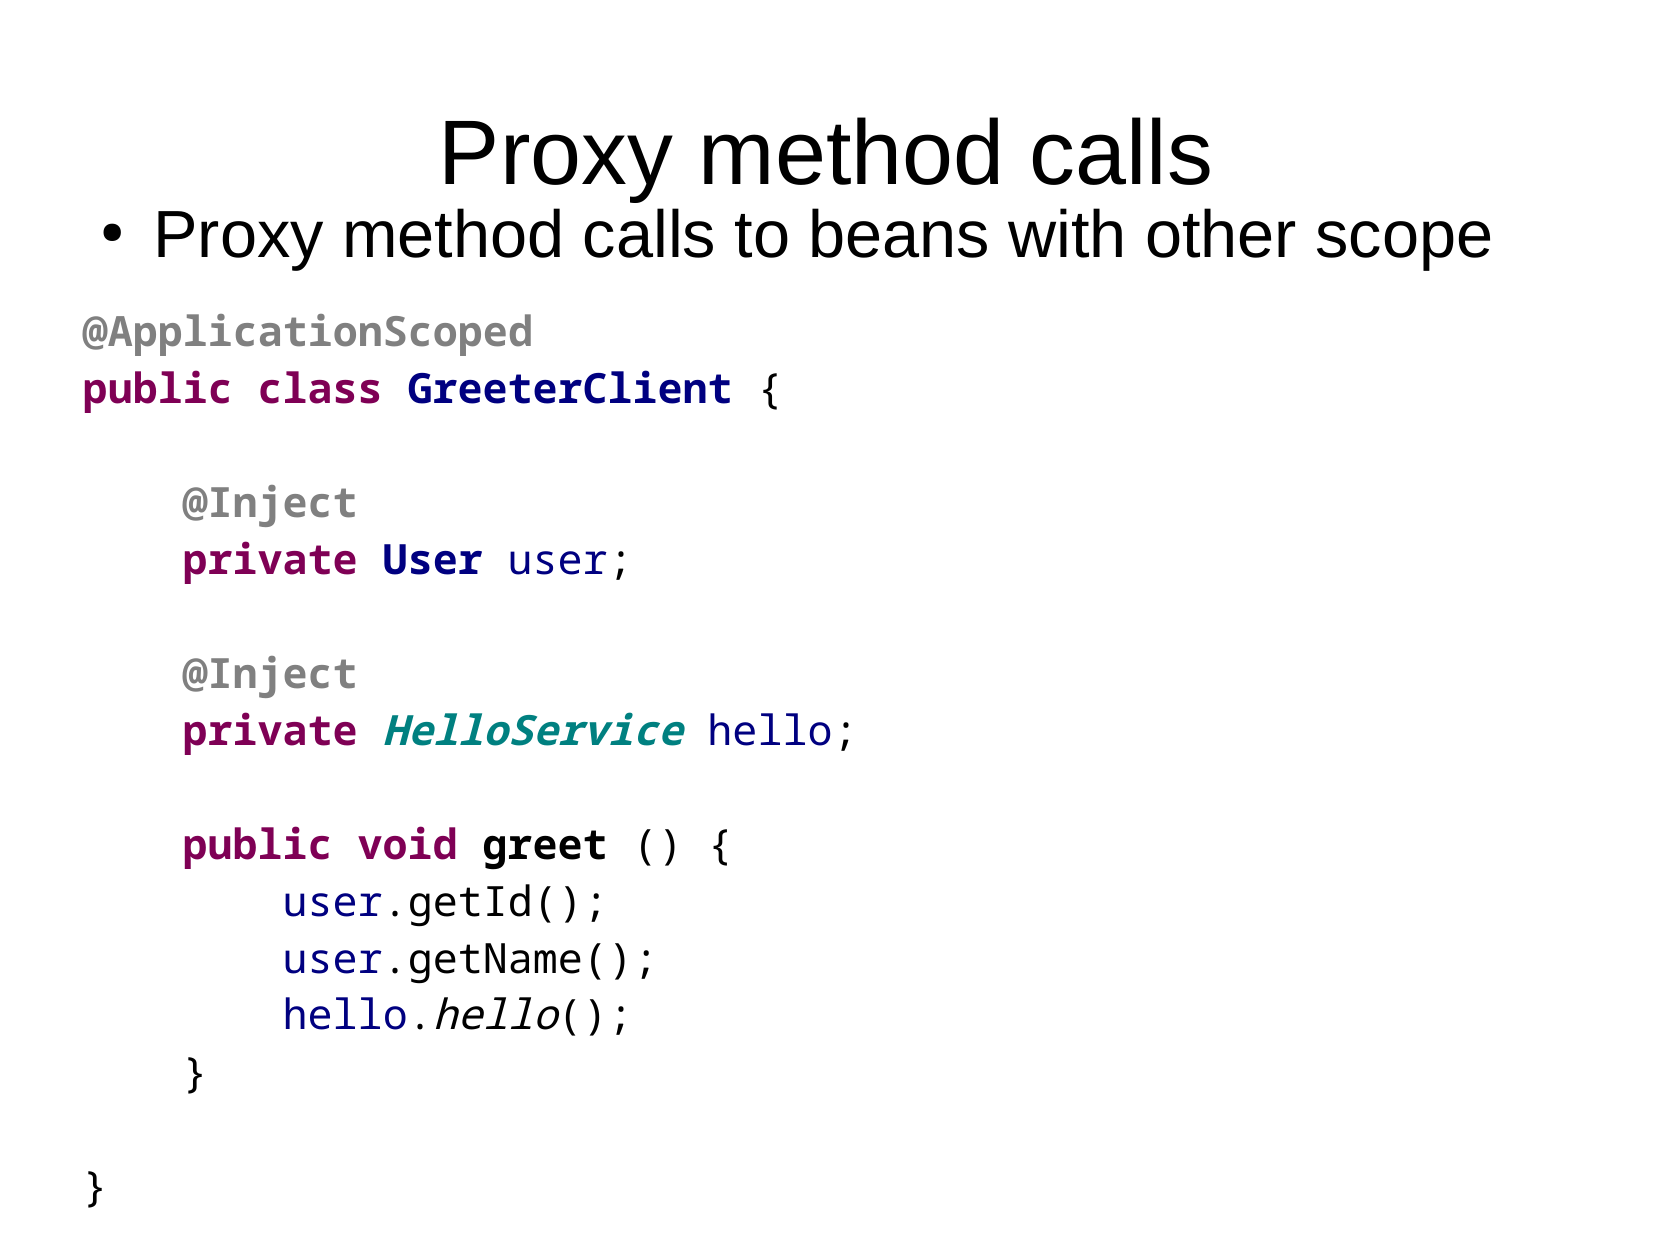

# Proxy method calls
Proxy method calls to beans with other scope
@ApplicationScoped
public class GreeterClient {
 @Inject
 private User user;
 @Inject
 private HelloService hello;
 public void greet () {
 user.getId();
 user.getName();
 hello.hello();
 }
}